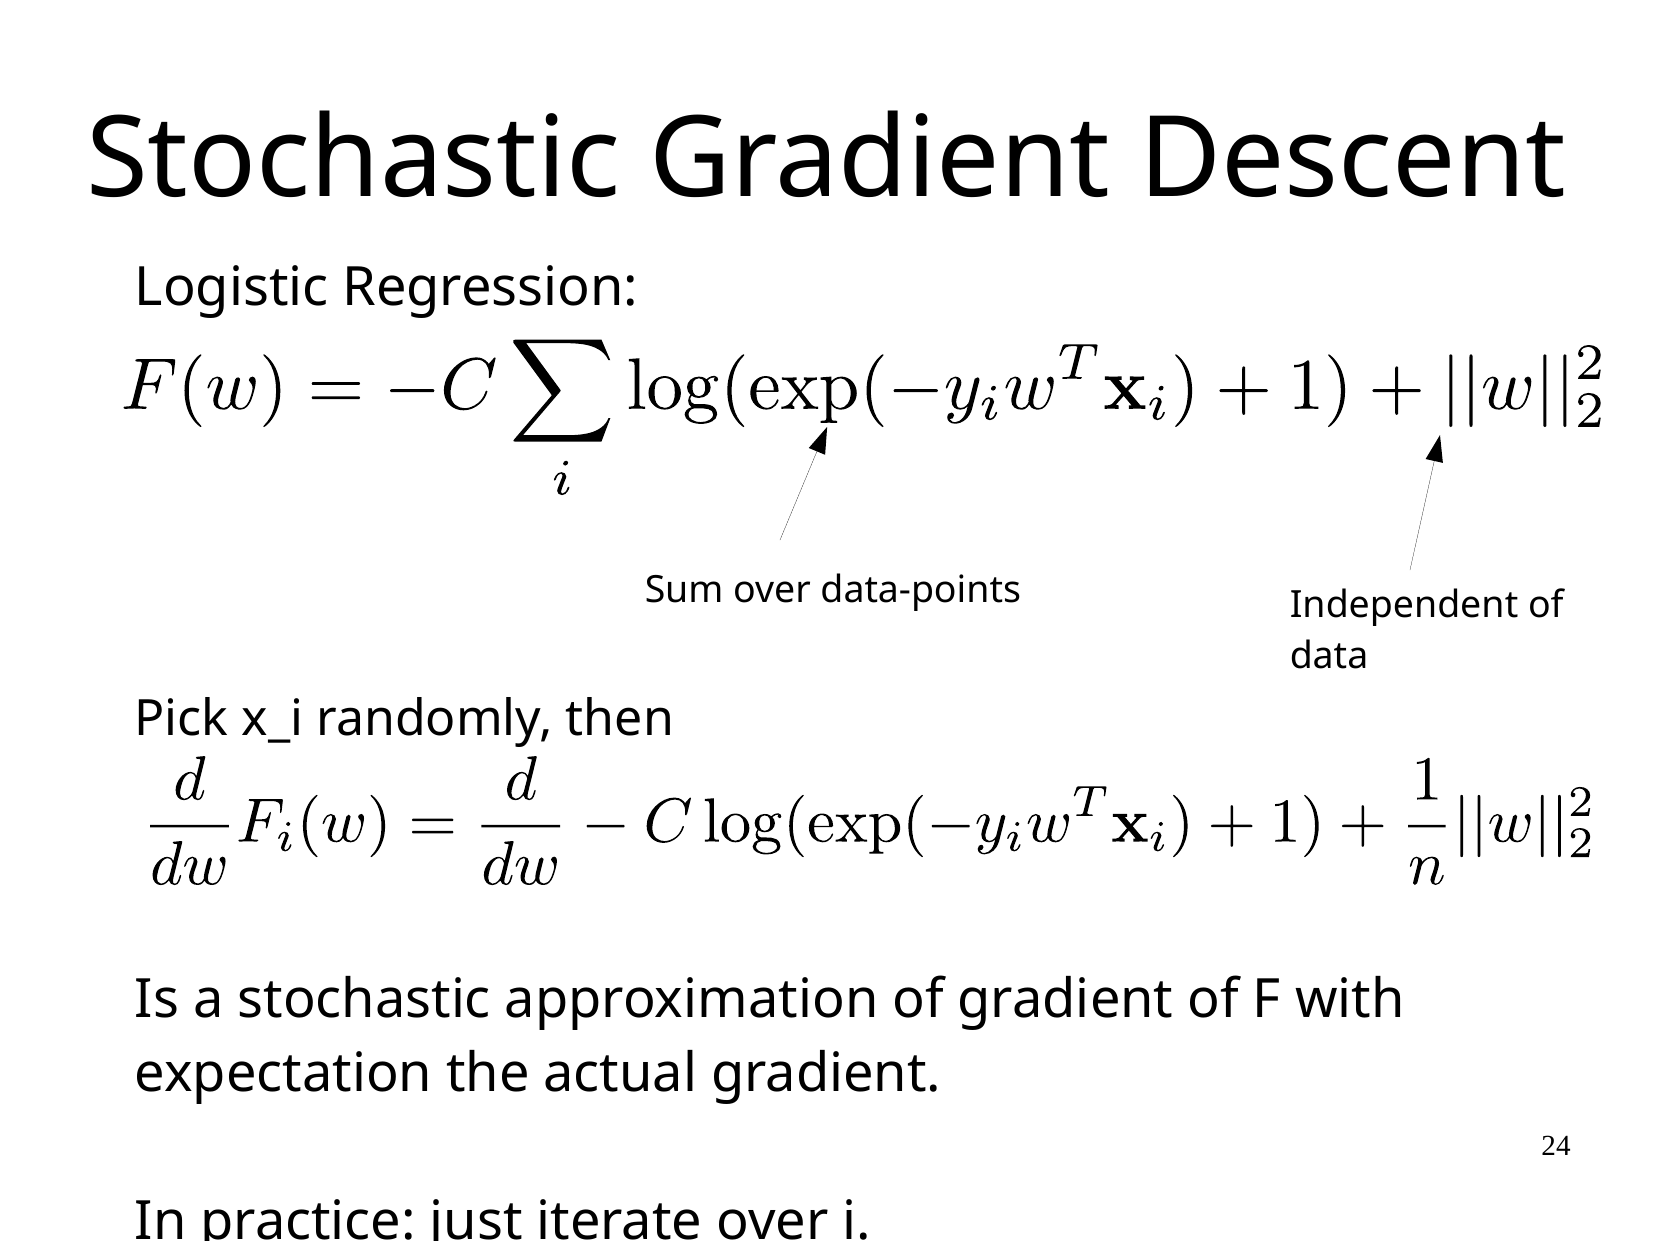

# Stochastic Gradient Descent
Logistic Regression:
Sum over data-points
Independent of data
Pick x_i randomly, then
Is a stochastic approximation of gradient of F with expectation the actual gradient.
In practice: just iterate over i.
24